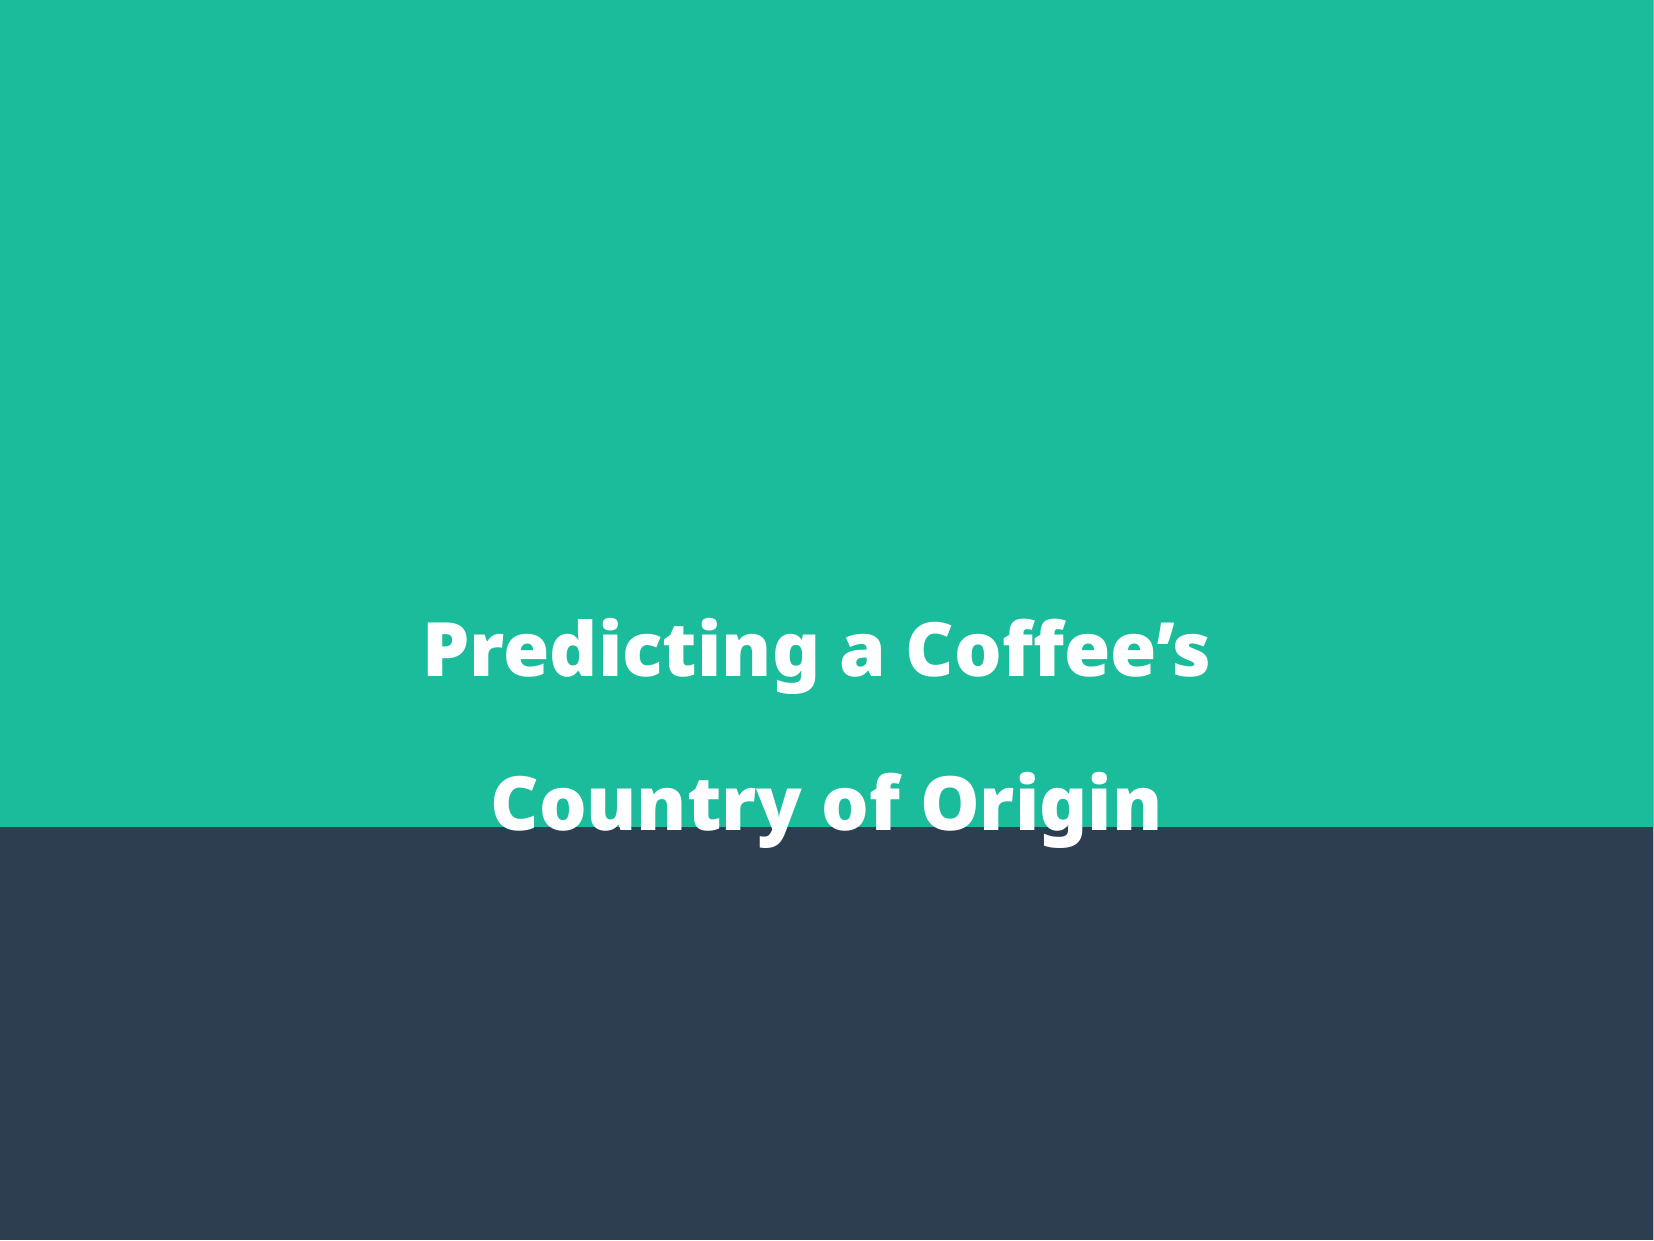

# Predicting a Coffee’s Country of Origin